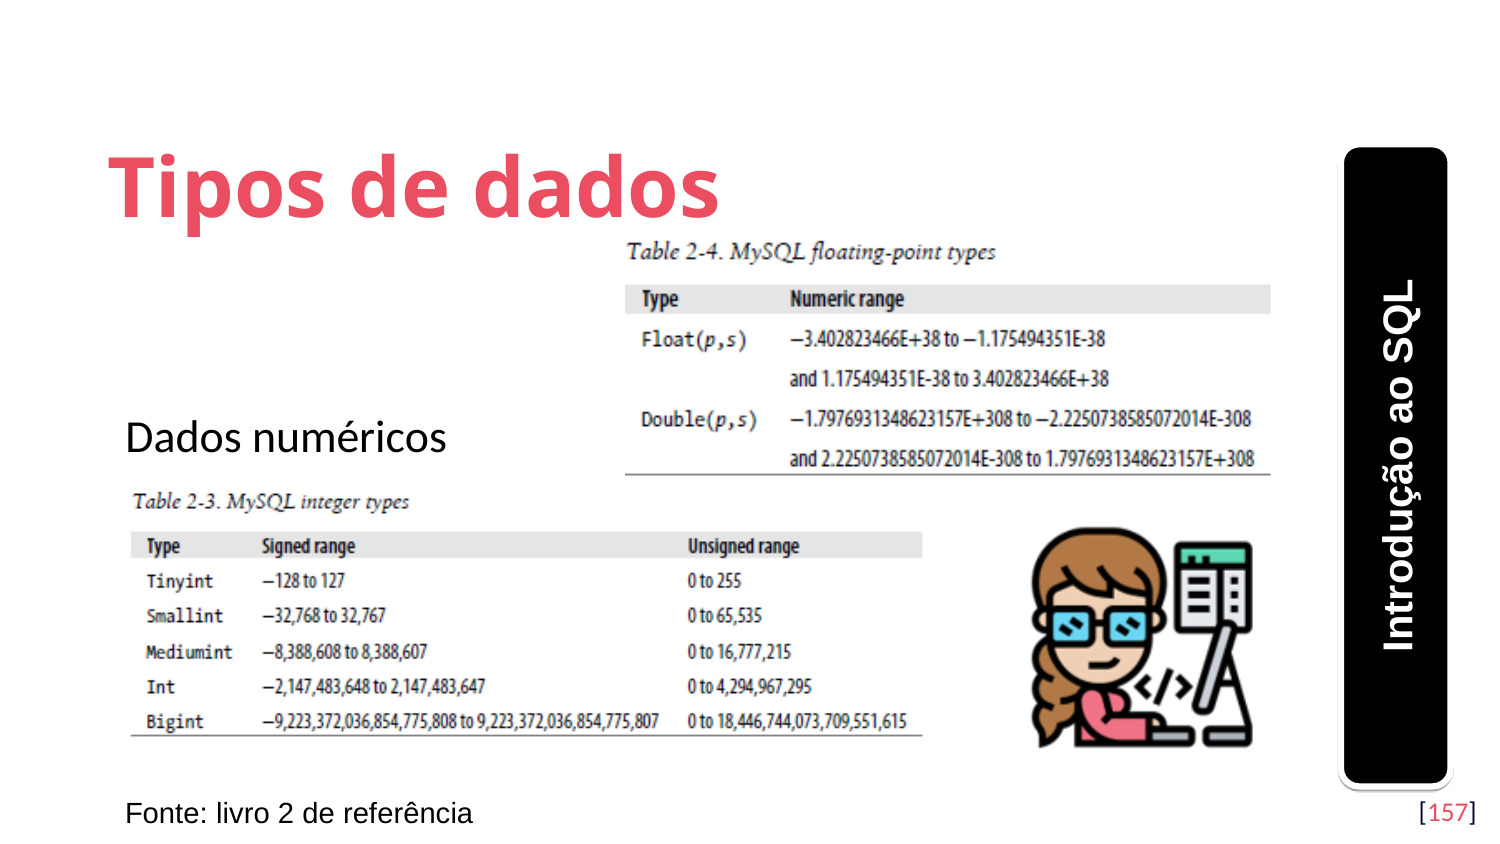

Tipos de dados
Dados numéricos
Introdução ao SQL
Fonte: livro 2 de referência